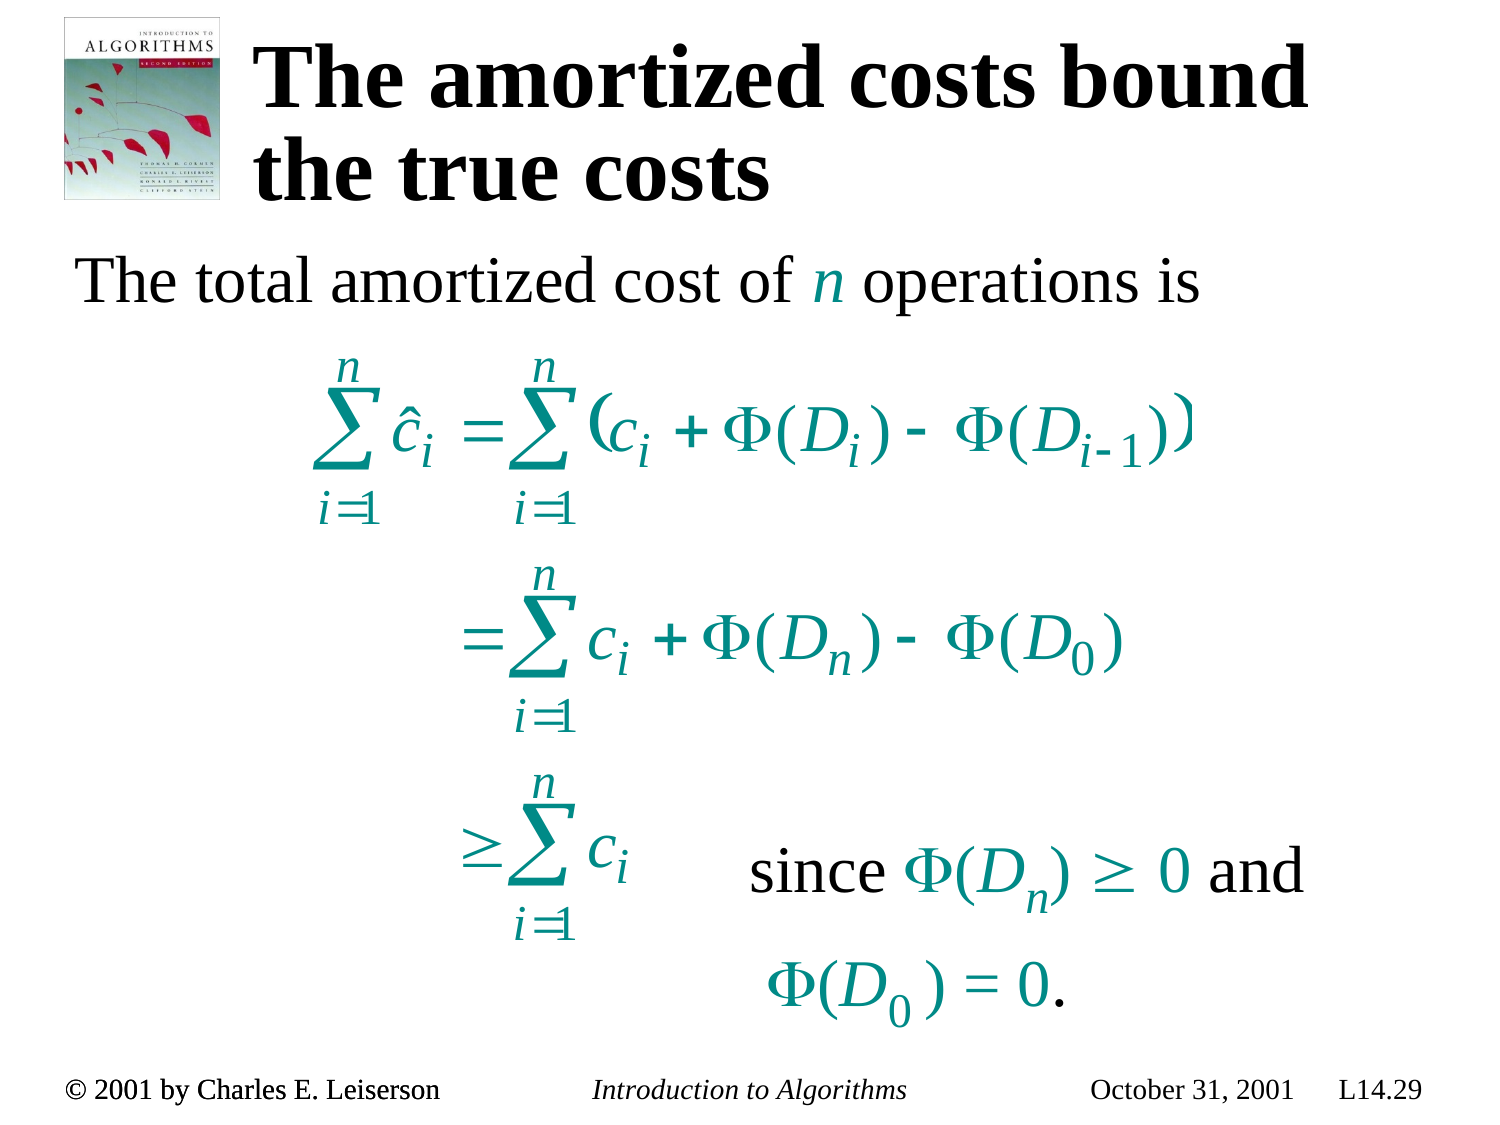

# The amortized costs bound the true costs
The total amortized cost of n operations is
since (Dn)  0 and
 (D0 ) = 0.
Introduction to Algorithms
October 31, 2001 L14.